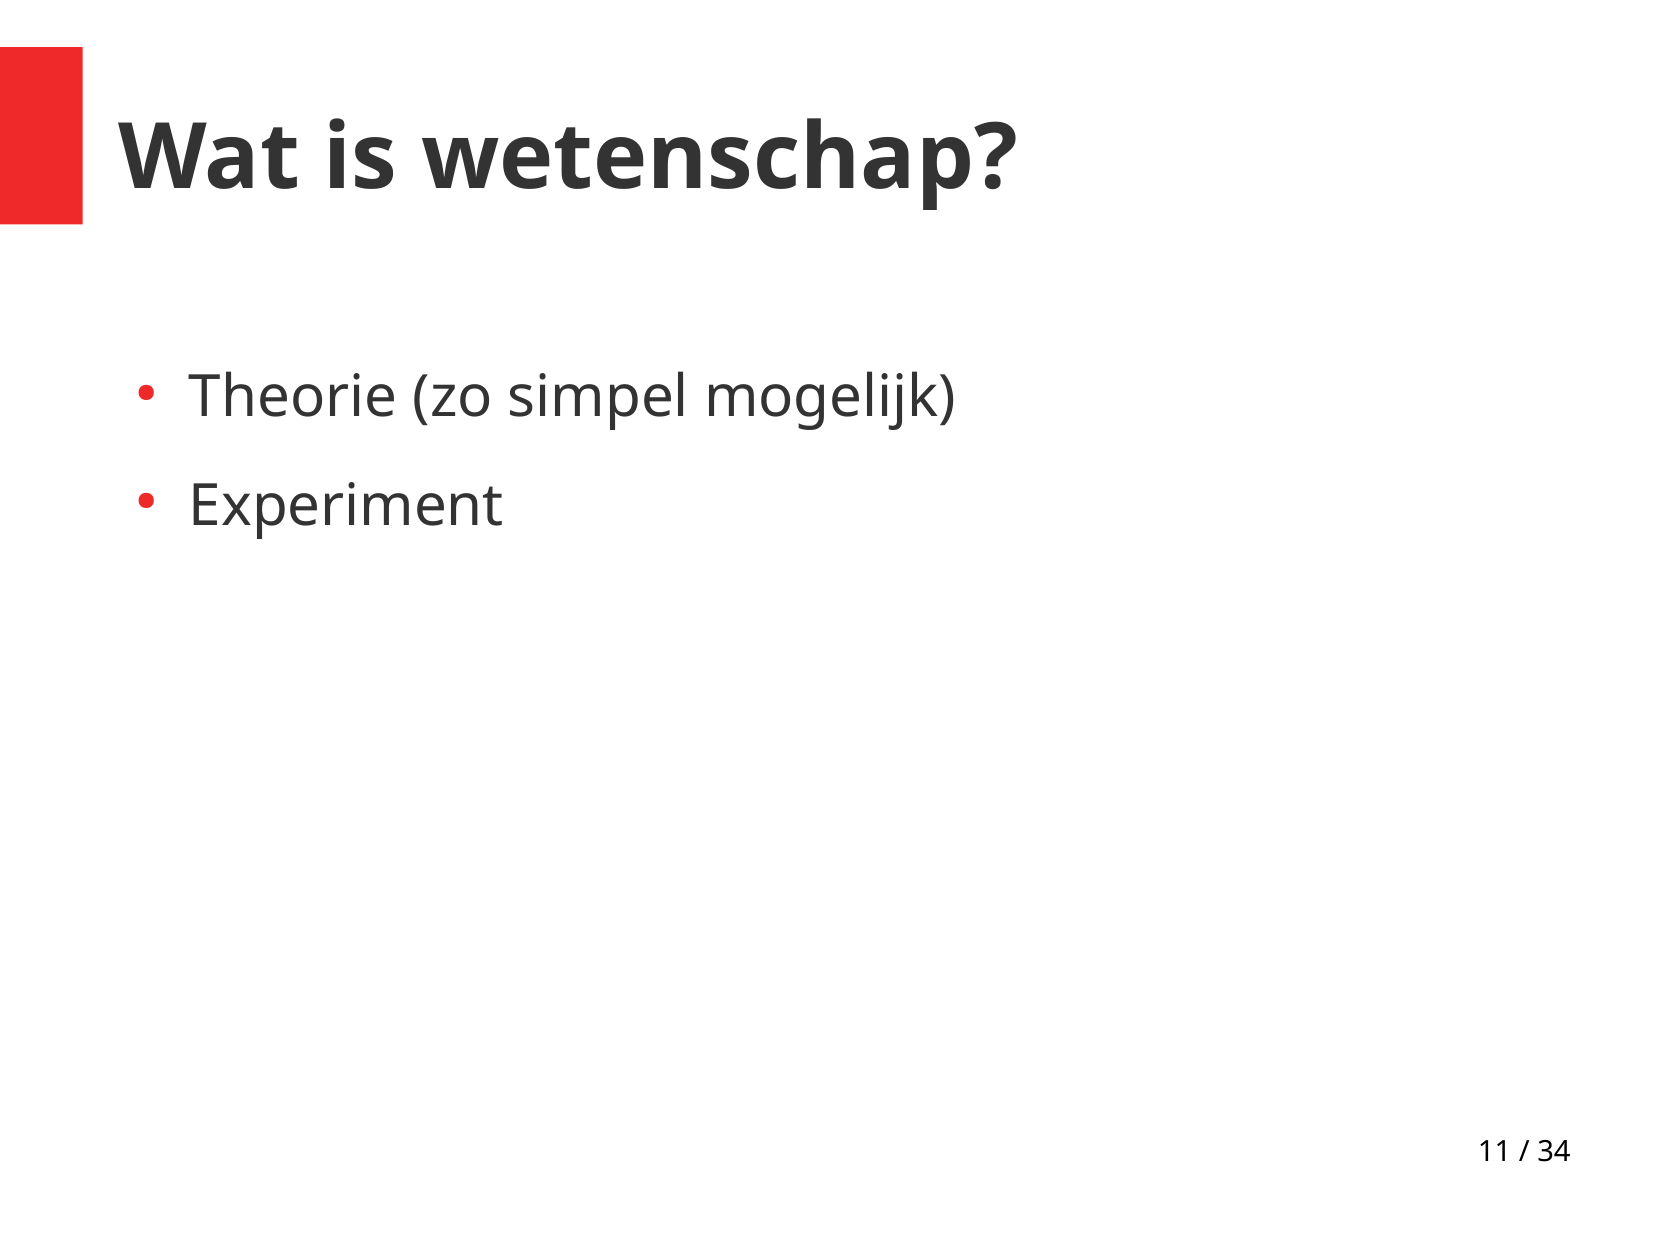

# Wat is wetenschap?
Theorie (zo simpel mogelijk)
Experiment
11